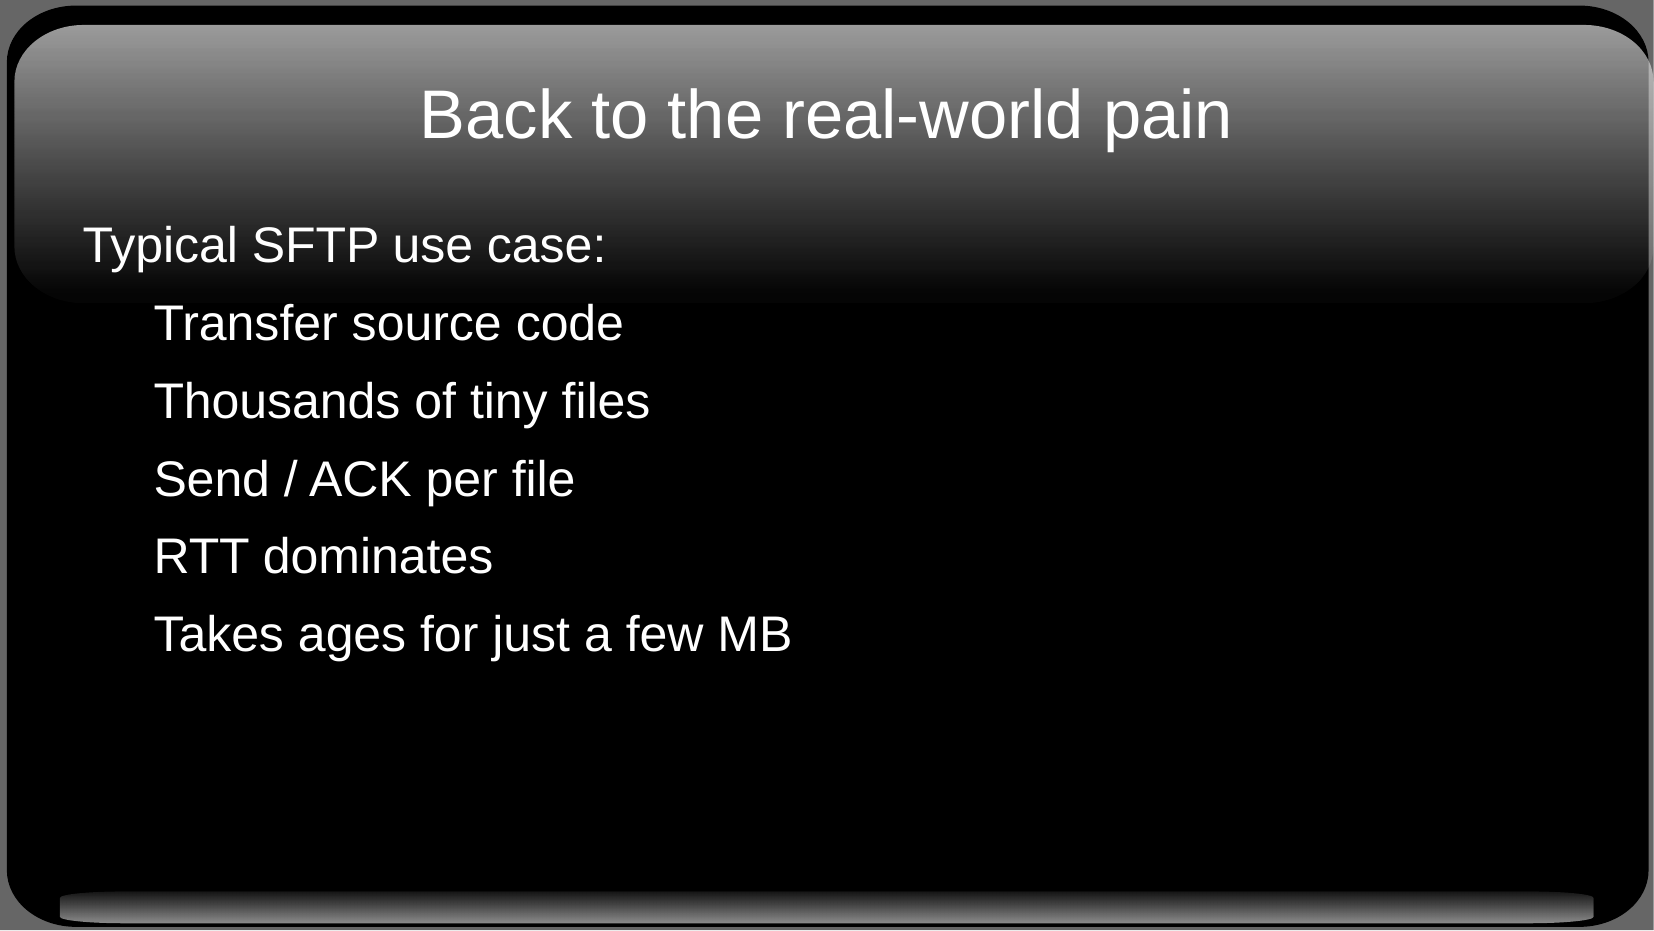

# Back to the real-world pain
Typical SFTP use case:
Transfer source code
Thousands of tiny files
Send / ACK per file
RTT dominates
Takes ages for just a few MB